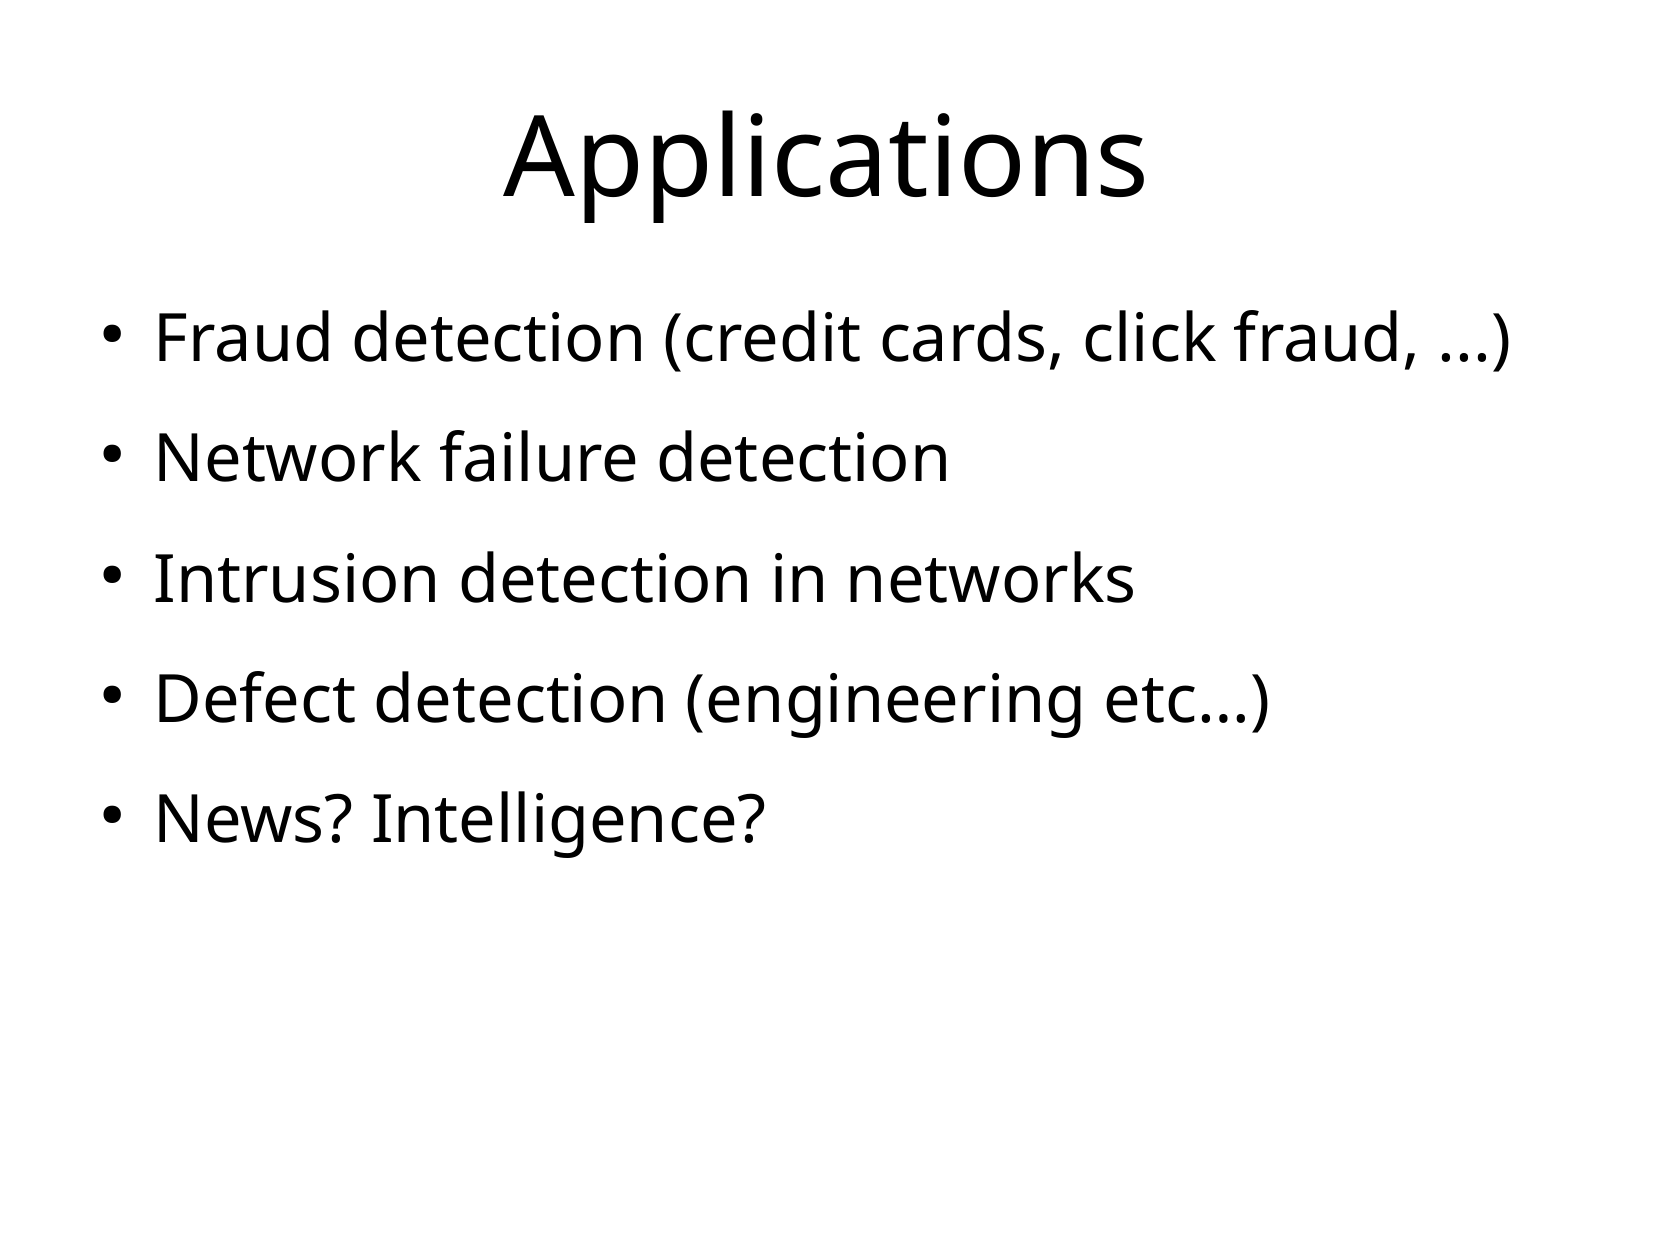

# Applications
Fraud detection (credit cards, click fraud, ...)
Network failure detection
Intrusion detection in networks
Defect detection (engineering etc…)
News? Intelligence?